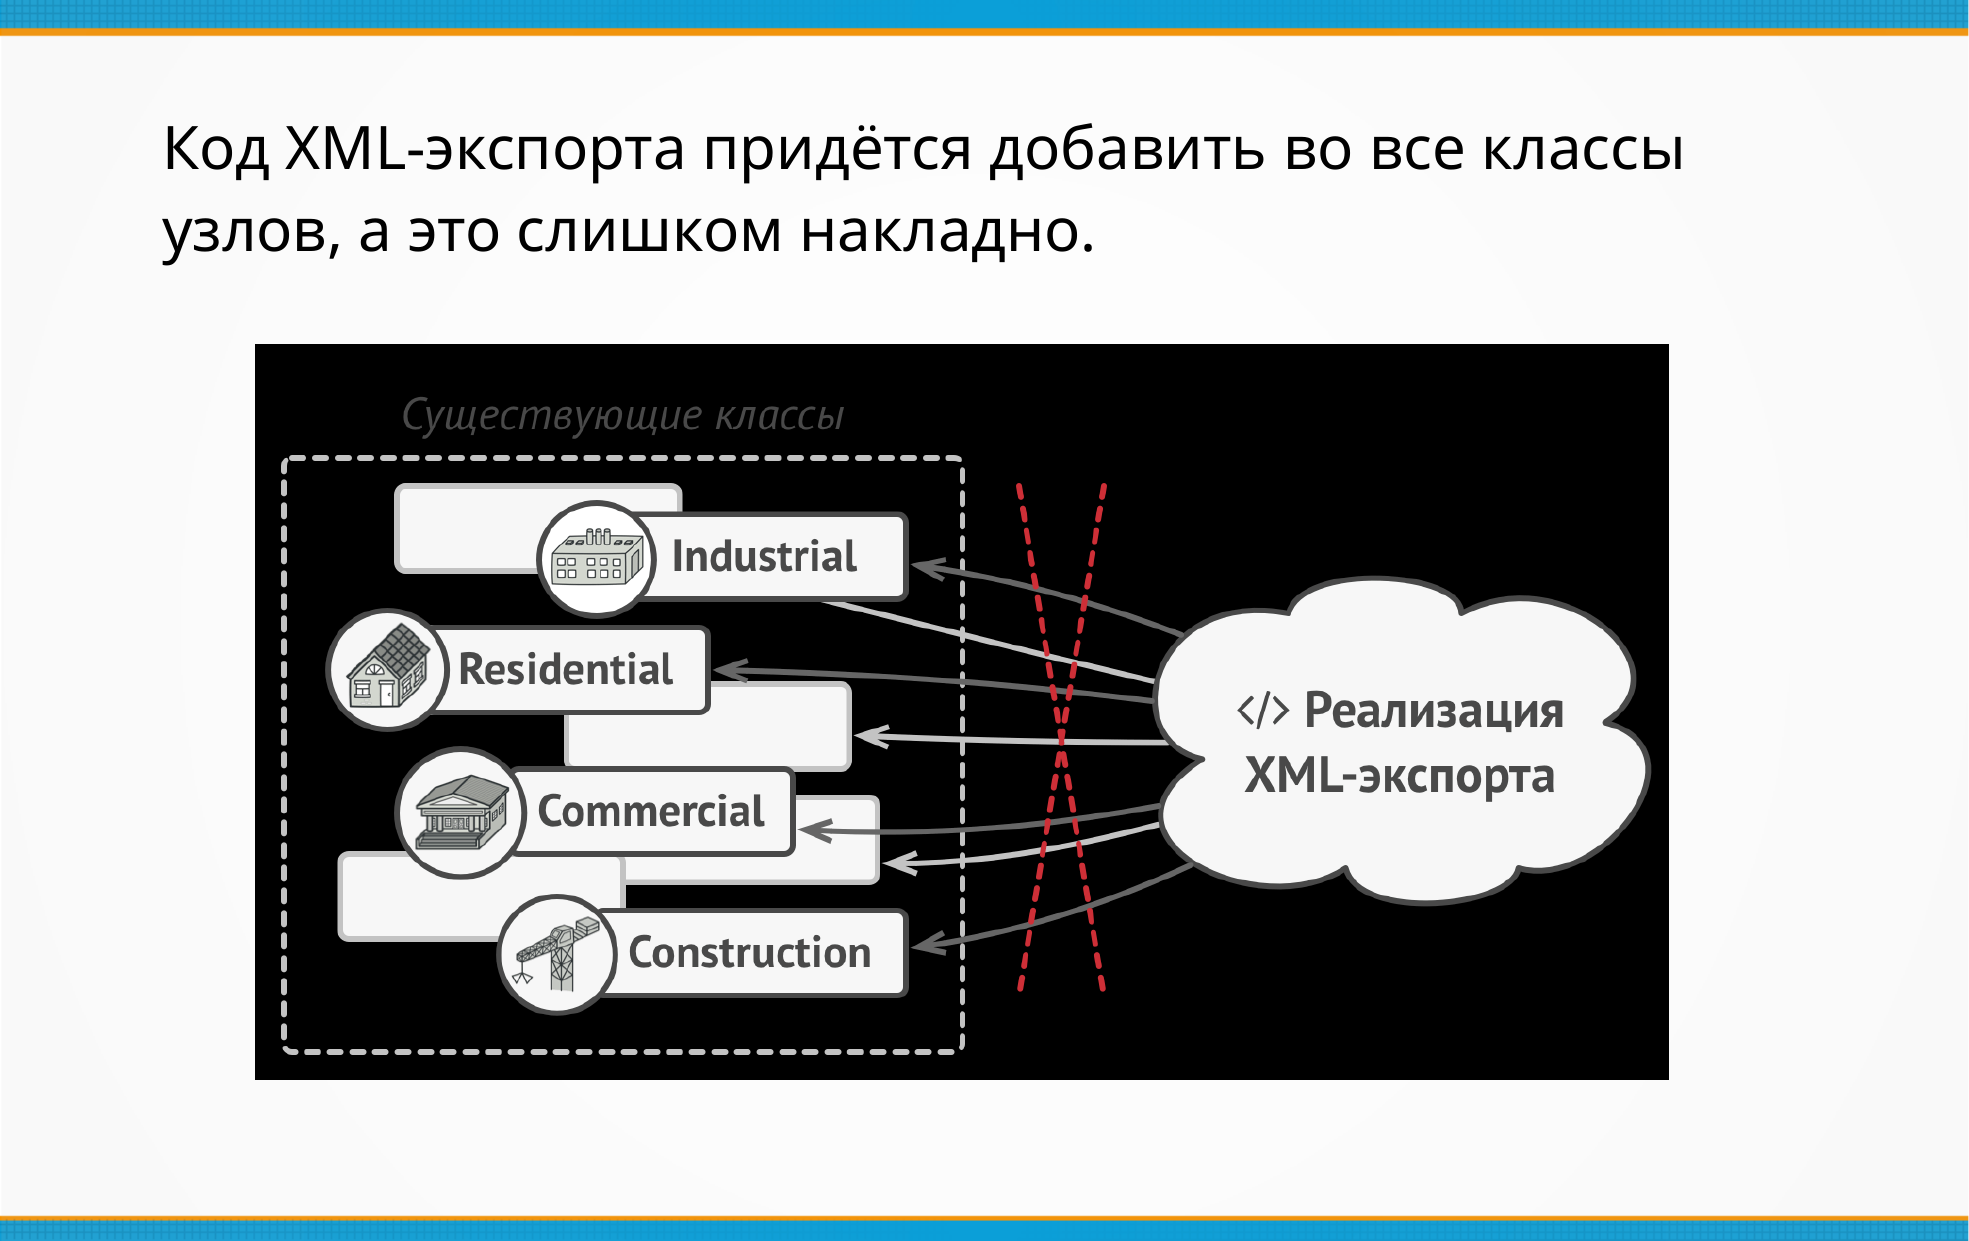

# Код XML-экспорта придётся добавить во все классы узлов, а это слишком накладно.